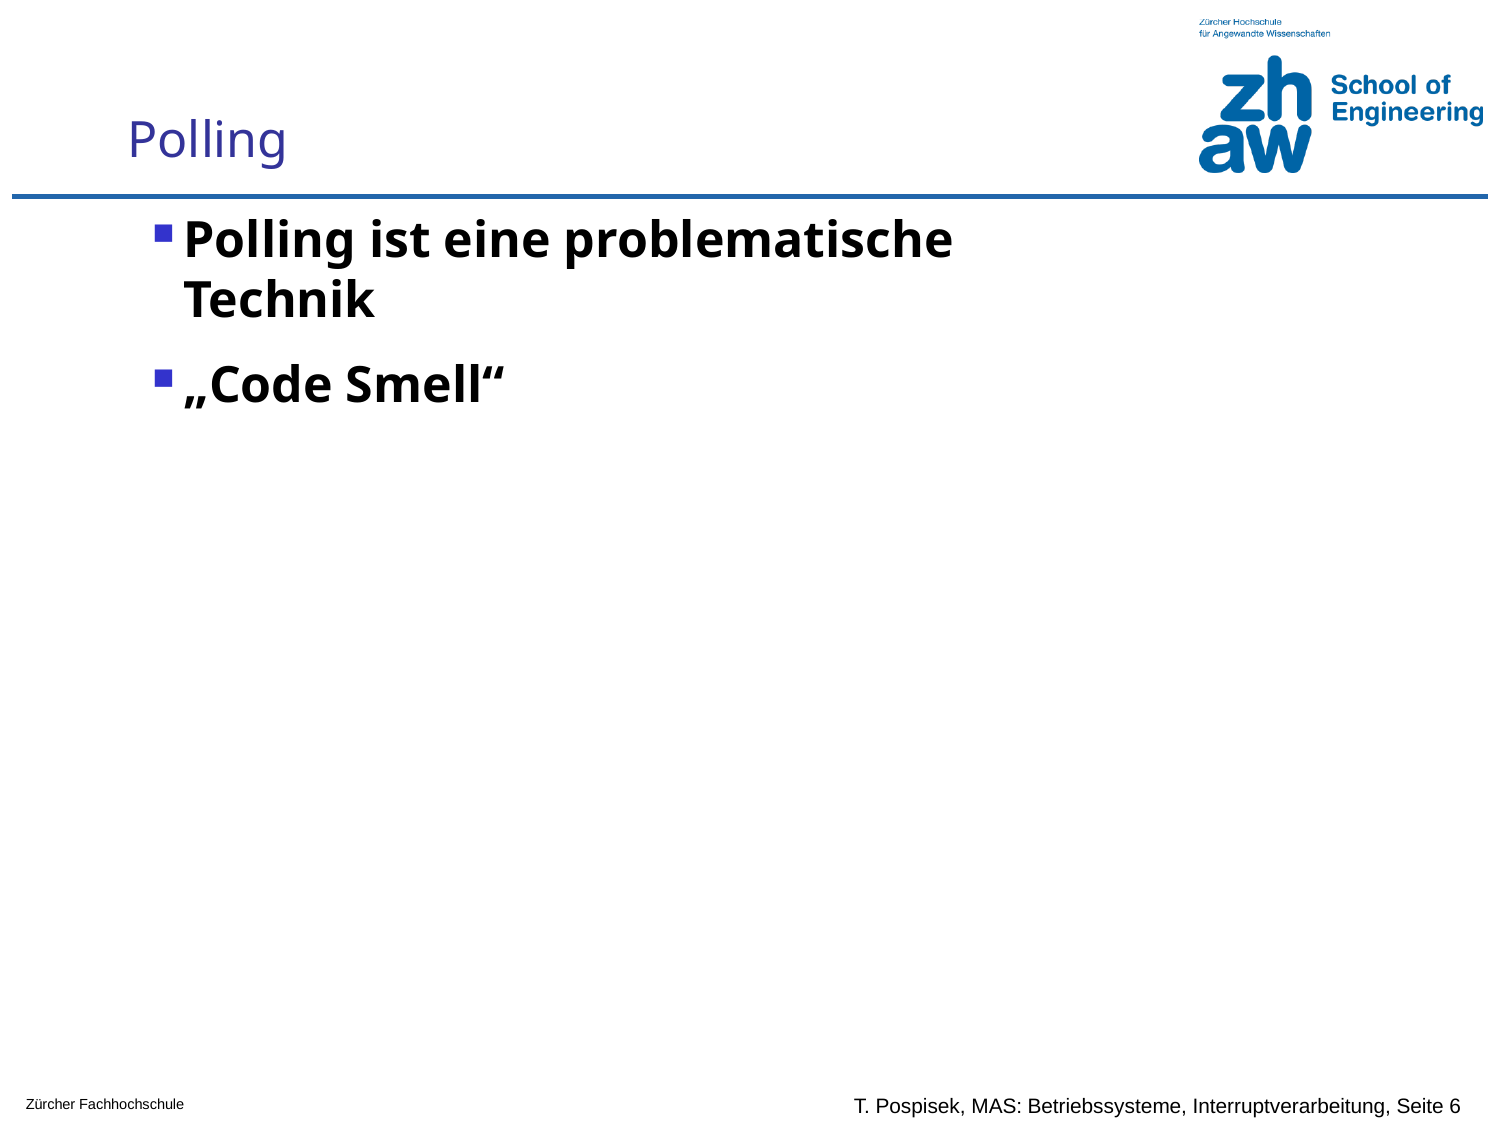

# Polling
Polling ist eine problematische Technik
„Code Smell“